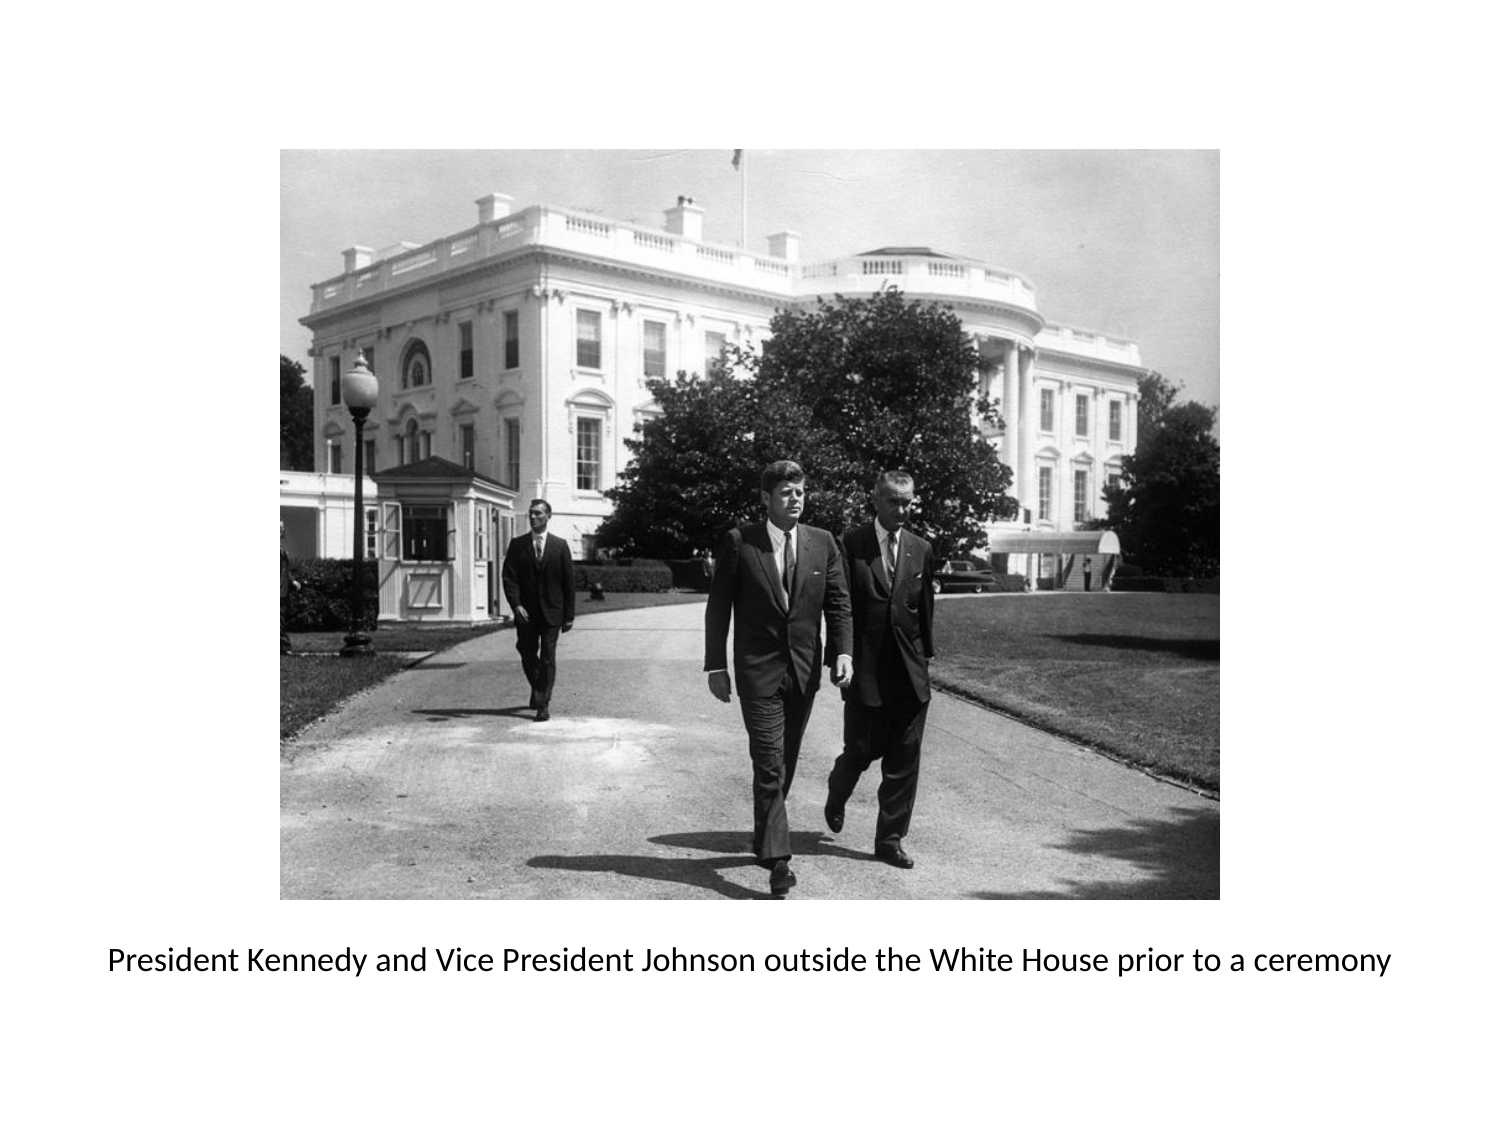

President Kennedy and Vice President Johnson outside the White House prior to a ceremony